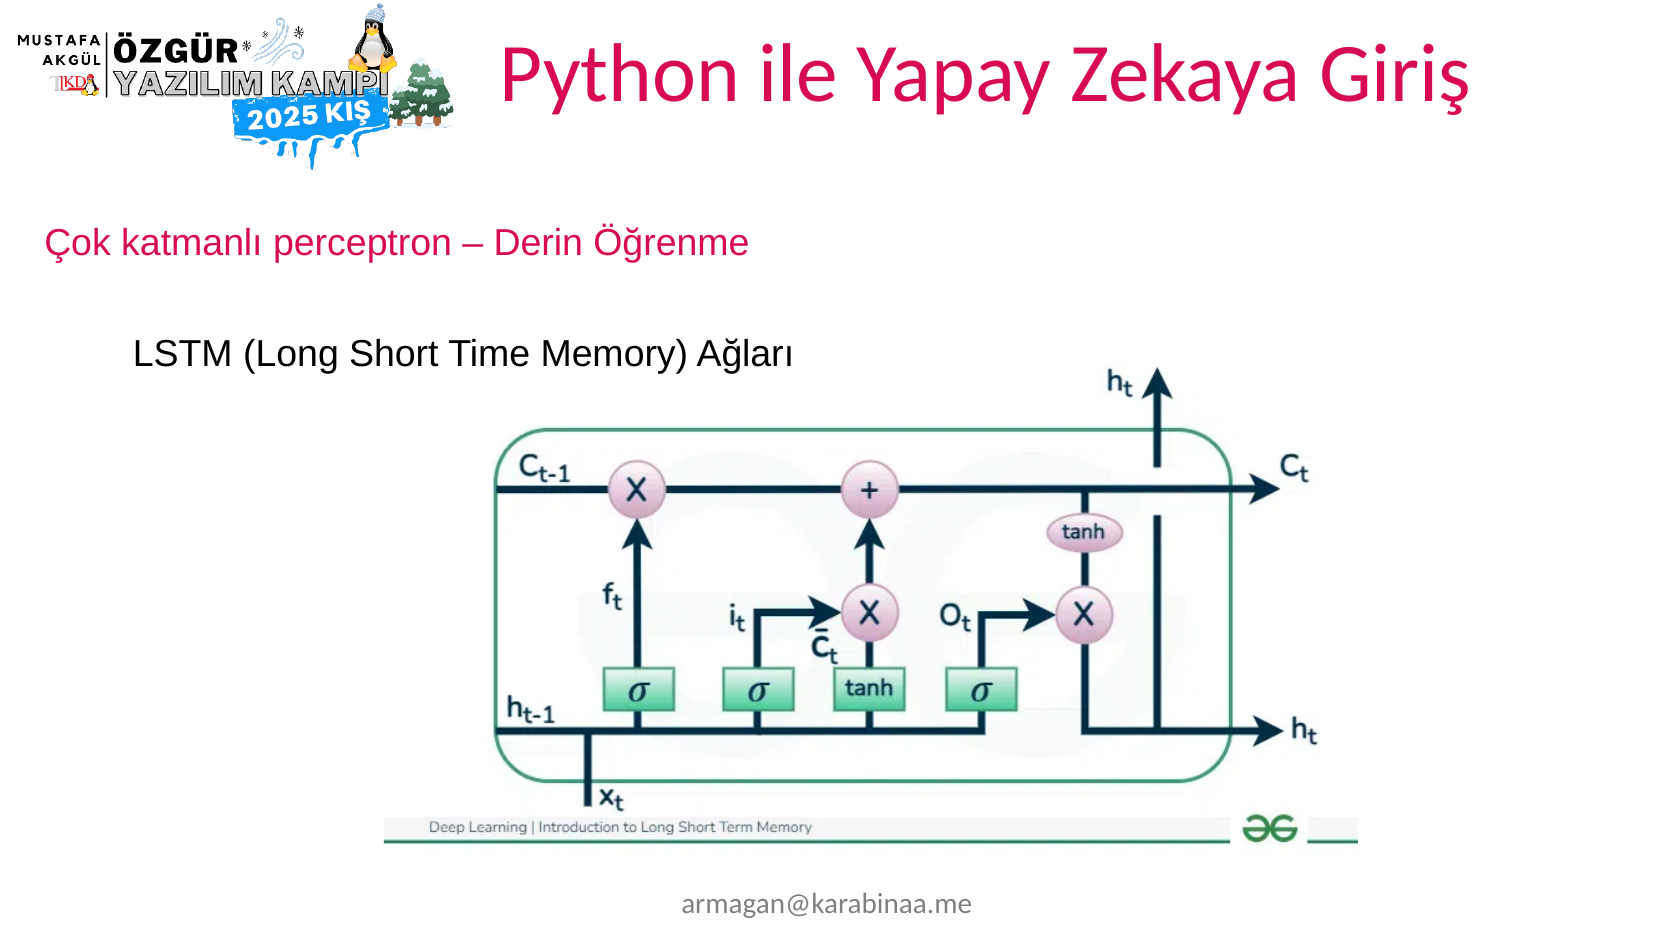

Python ile Yapay Zekaya Giriş
Çok katmanlı perceptron – Derin Öğrenme
LSTM (Long Short Time Memory) Ağları
armagan@karabinaa.me